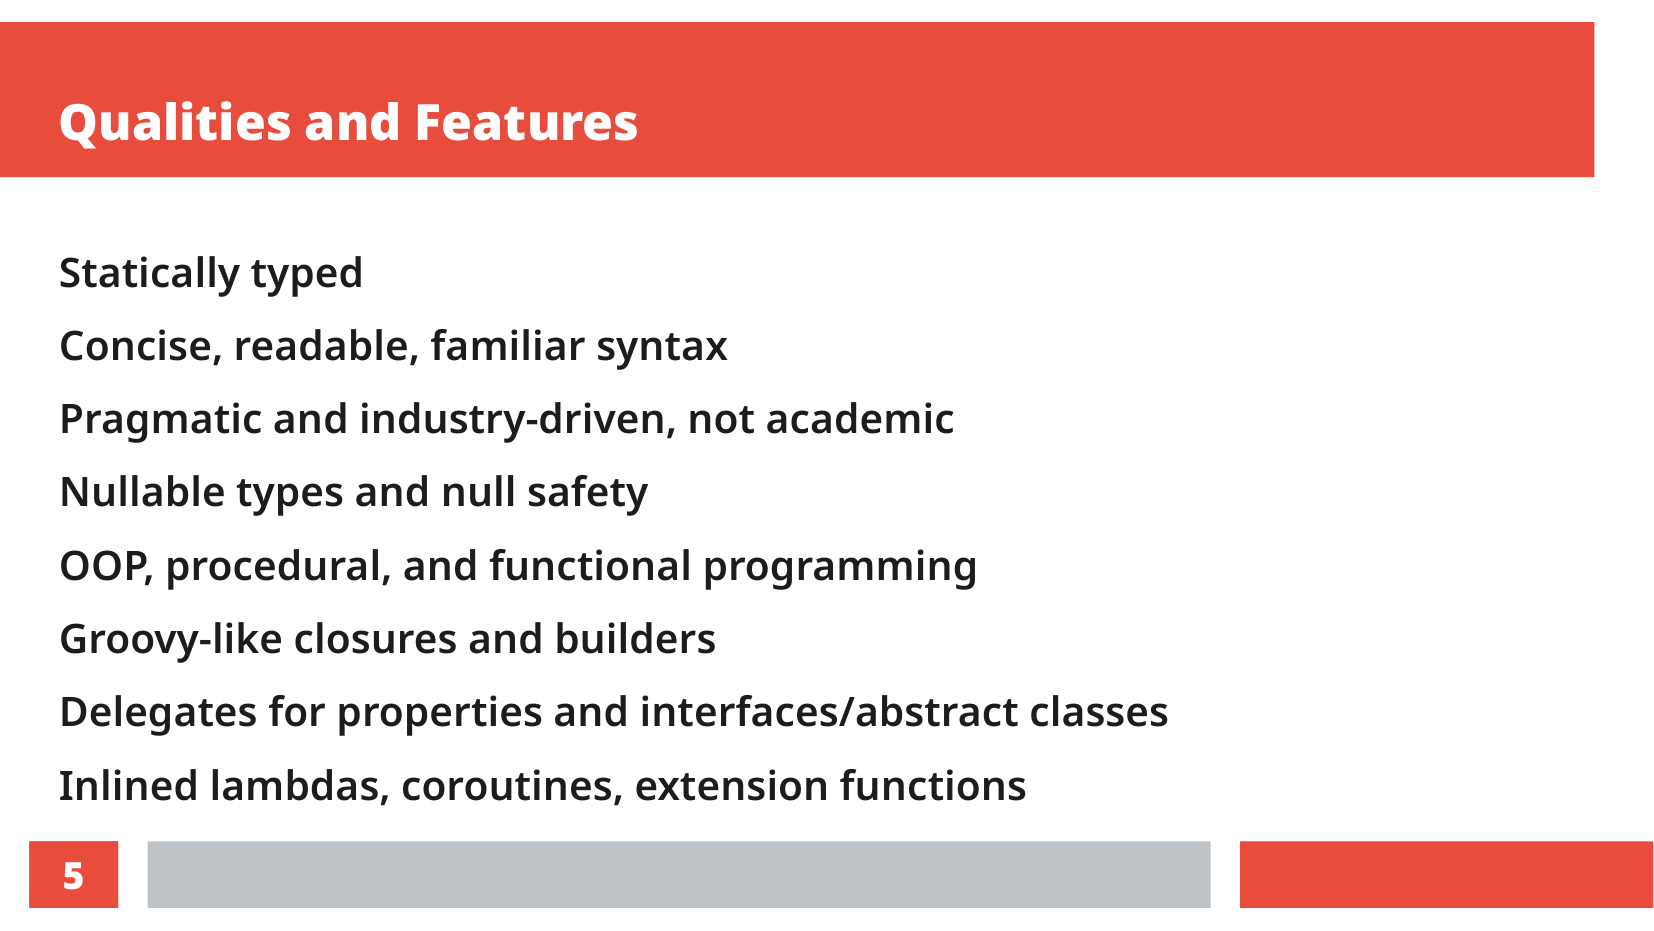

# Qualities and Features
Statically typed
Concise, readable, familiar syntax
Pragmatic and industry-driven, not academic
Nullable types and null safety
OOP, procedural, and functional programming
Groovy-like closures and builders
Delegates for properties and interfaces/abstract classes
Inlined lambdas, coroutines, extension functions
5